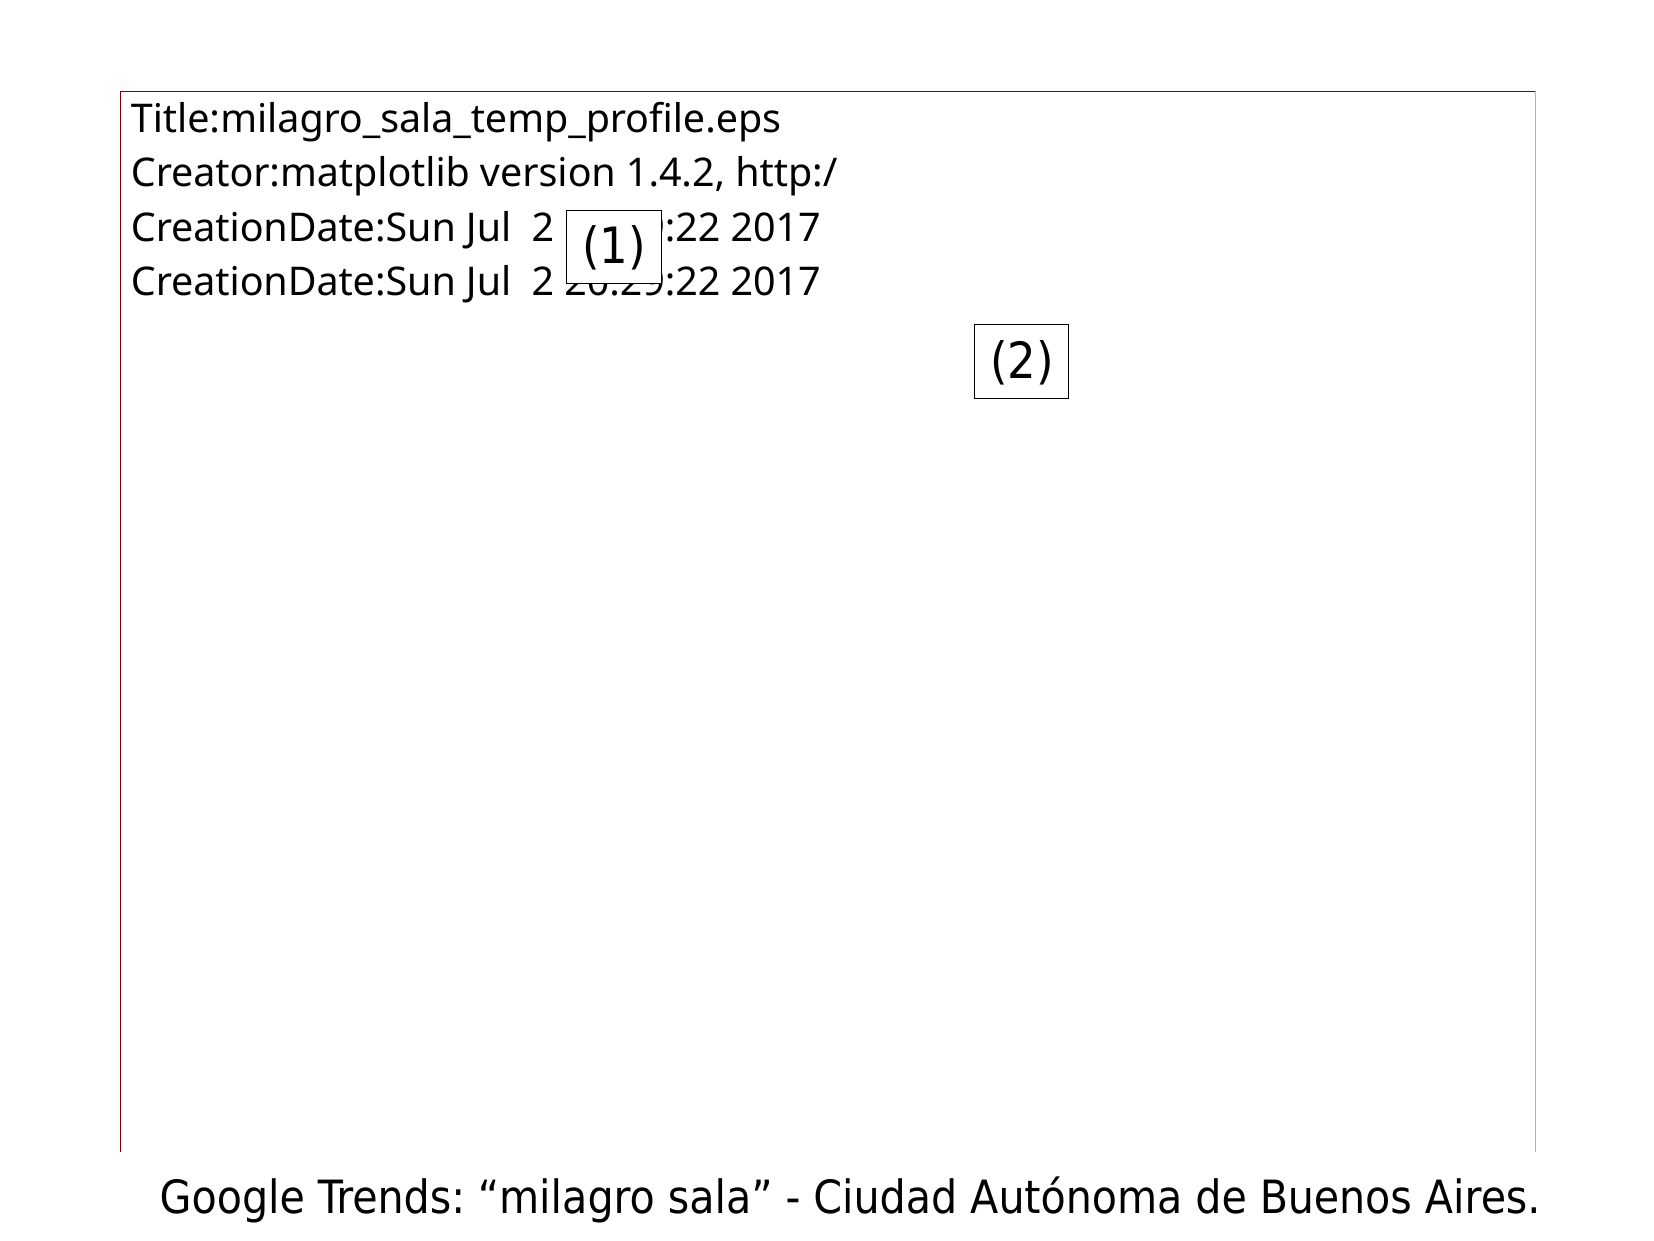

(1)
(2)
Google Trends: “milagro sala” - Ciudad Autónoma de Buenos Aires.